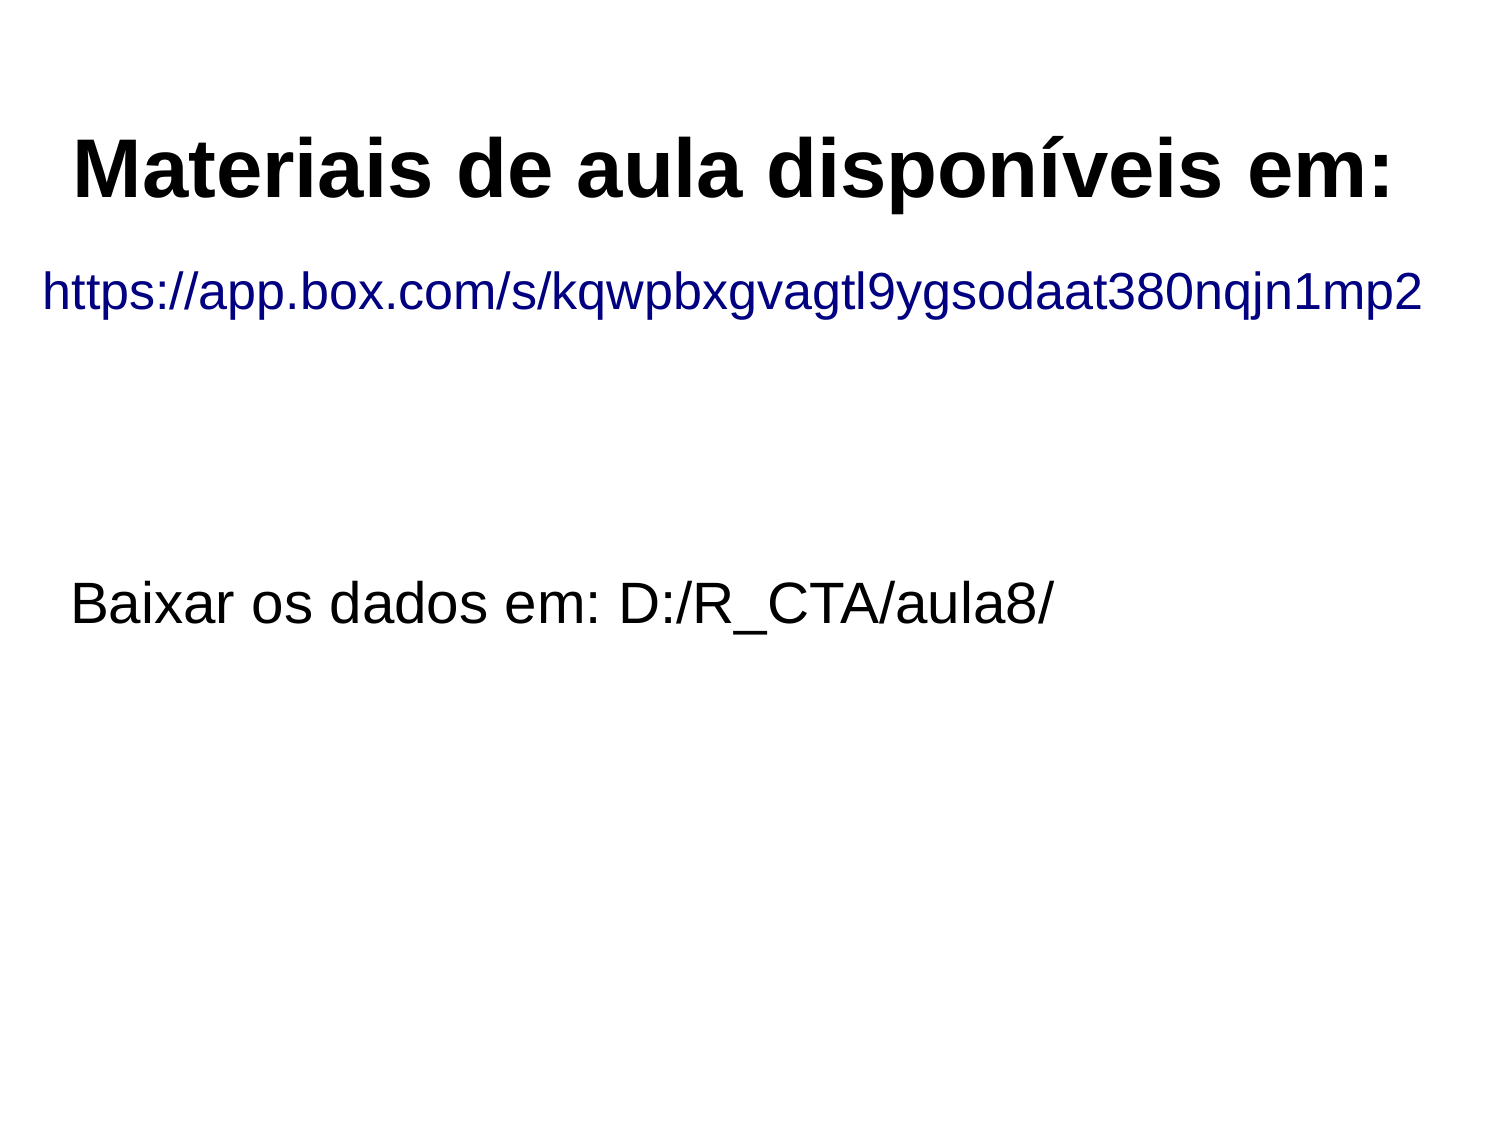

# Materiais de aula disponíveis em:
https://app.box.com/s/kqwpbxgvagtl9ygsodaat380nqjn1mp2
Baixar os dados em: D:/R_CTA/aula8/